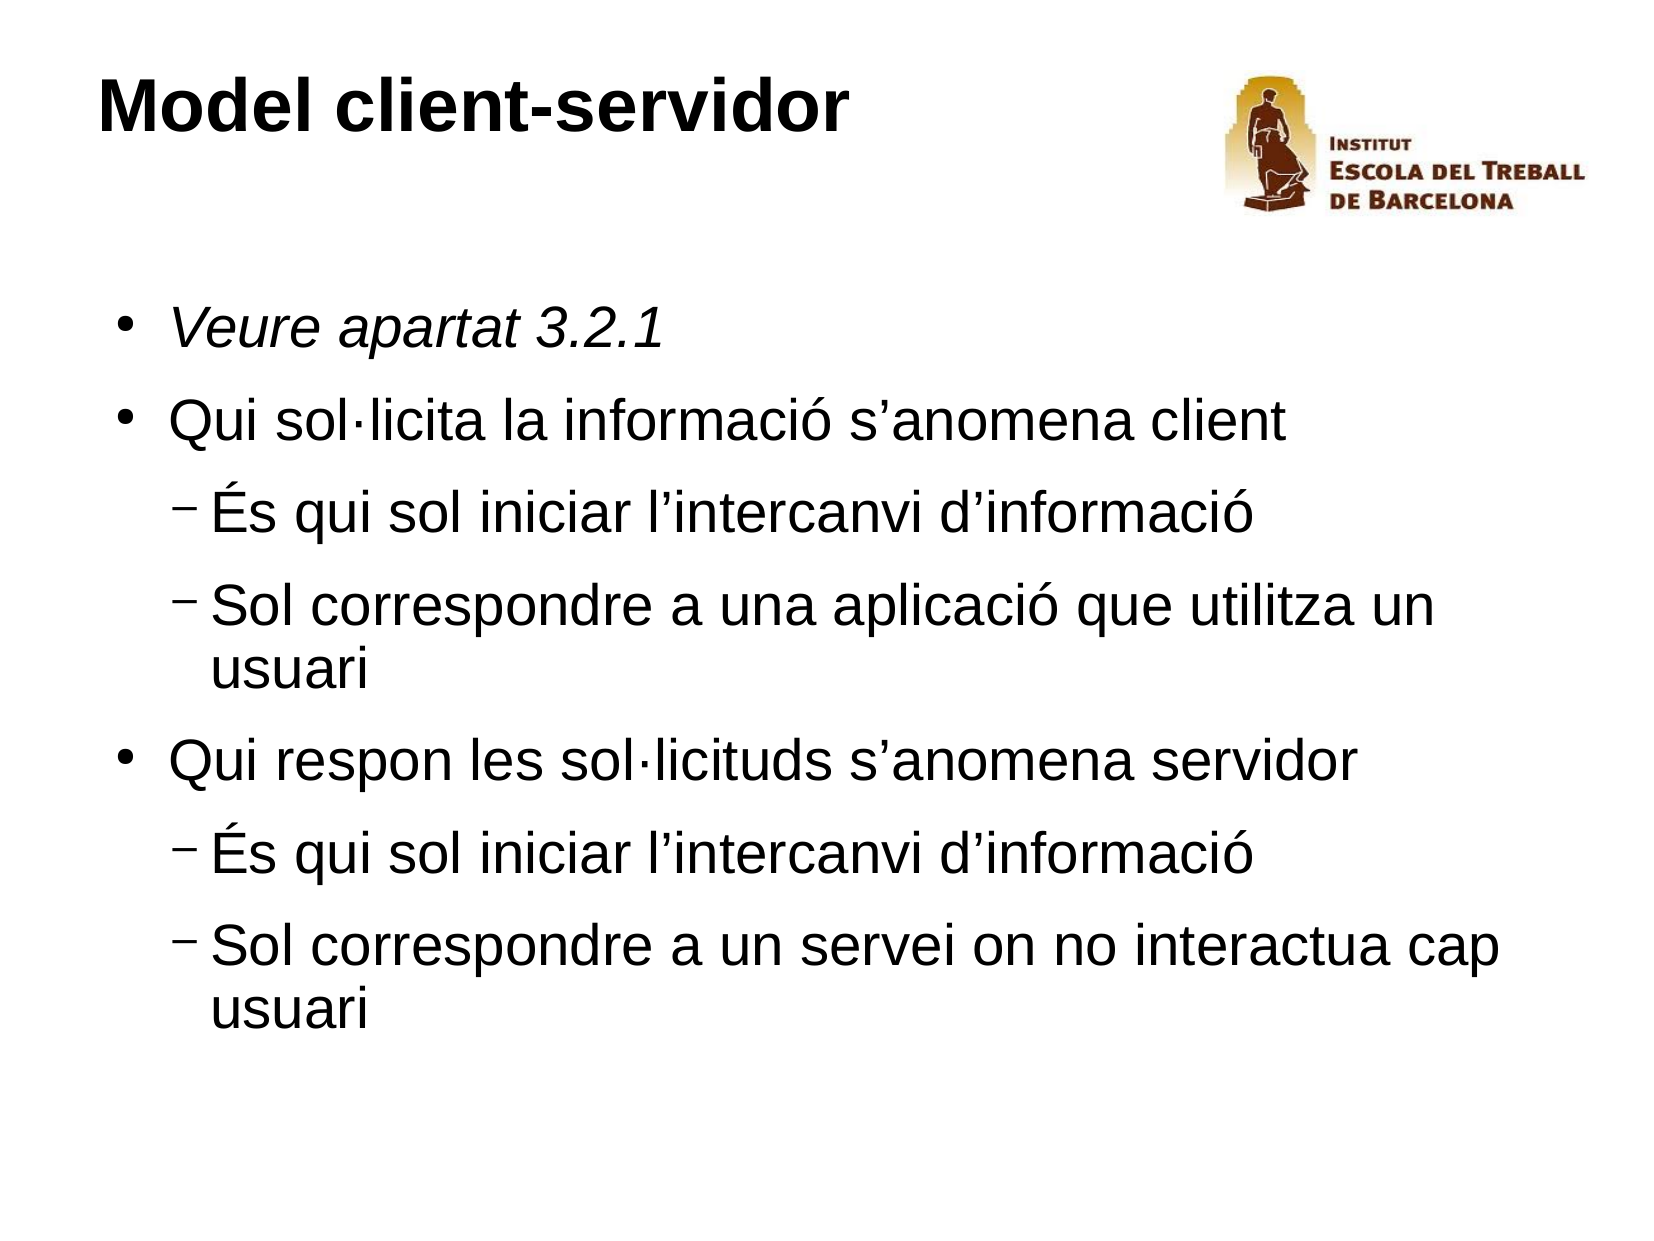

# Model client-servidor
Veure apartat 3.2.1
Qui sol·licita la informació s’anomena client
És qui sol iniciar l’intercanvi d’informació
Sol correspondre a una aplicació que utilitza un usuari
Qui respon les sol·licituds s’anomena servidor
És qui sol iniciar l’intercanvi d’informació
Sol correspondre a un servei on no interactua cap usuari